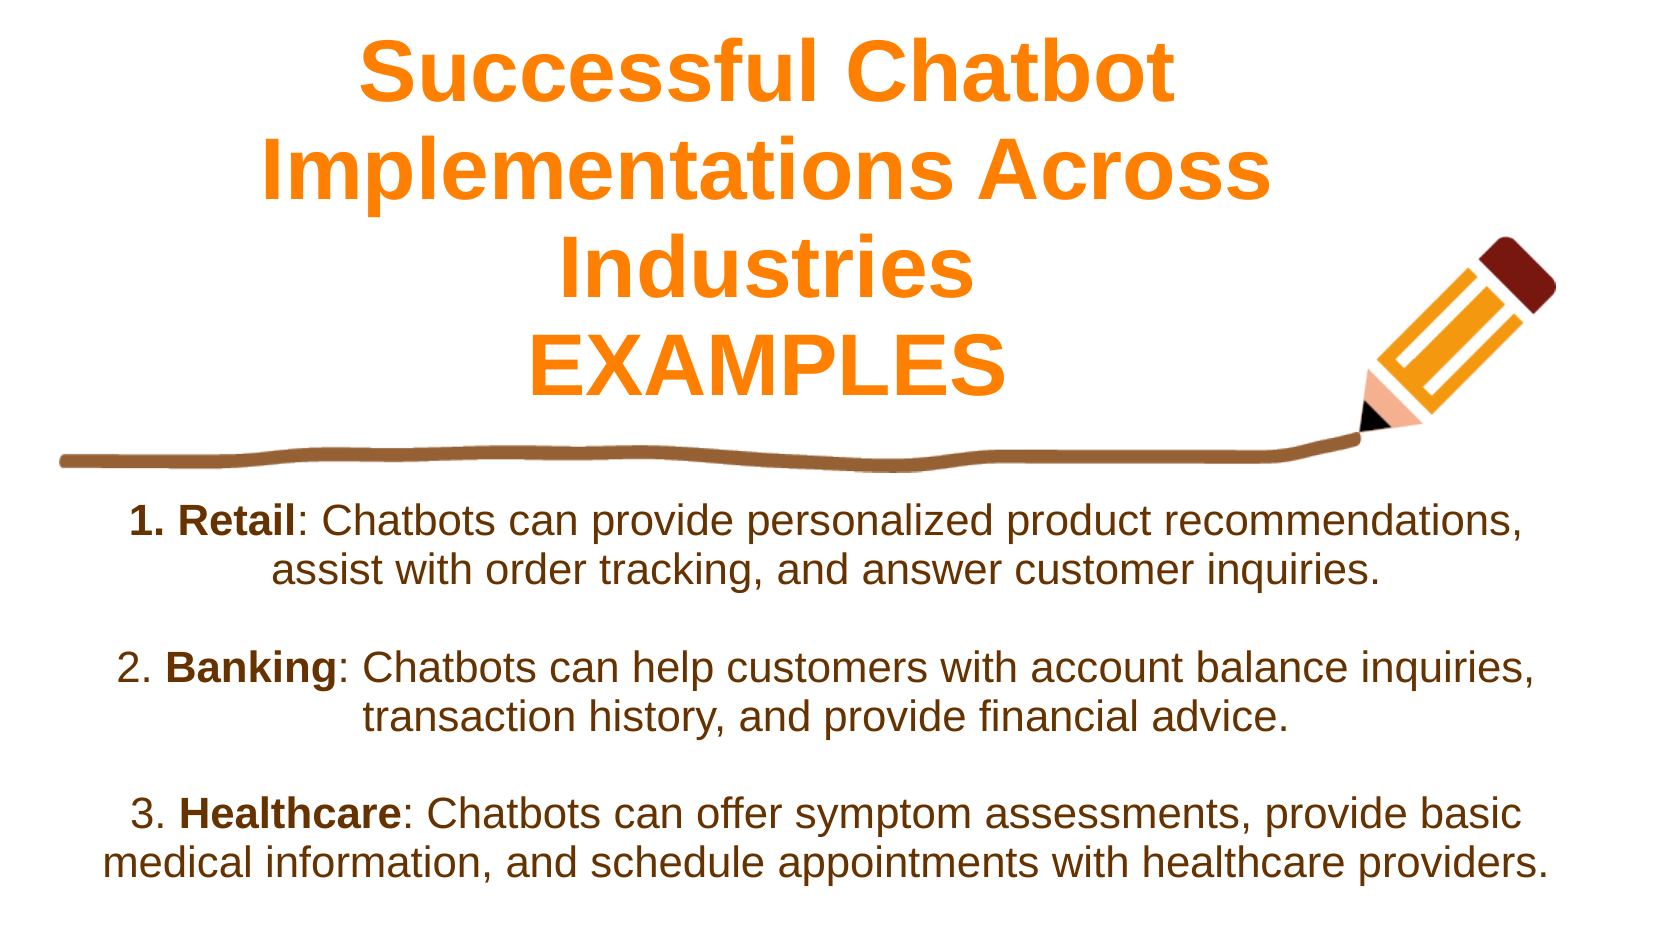

# Successful Chatbot Implementations Across Industries EXAMPLES
1. Retail: Chatbots can provide personalized product recommendations, assist with order tracking, and answer customer inquiries.
2. Banking: Chatbots can help customers with account balance inquiries, transaction history, and provide financial advice.
3. Healthcare: Chatbots can offer symptom assessments, provide basic medical information, and schedule appointments with healthcare providers.